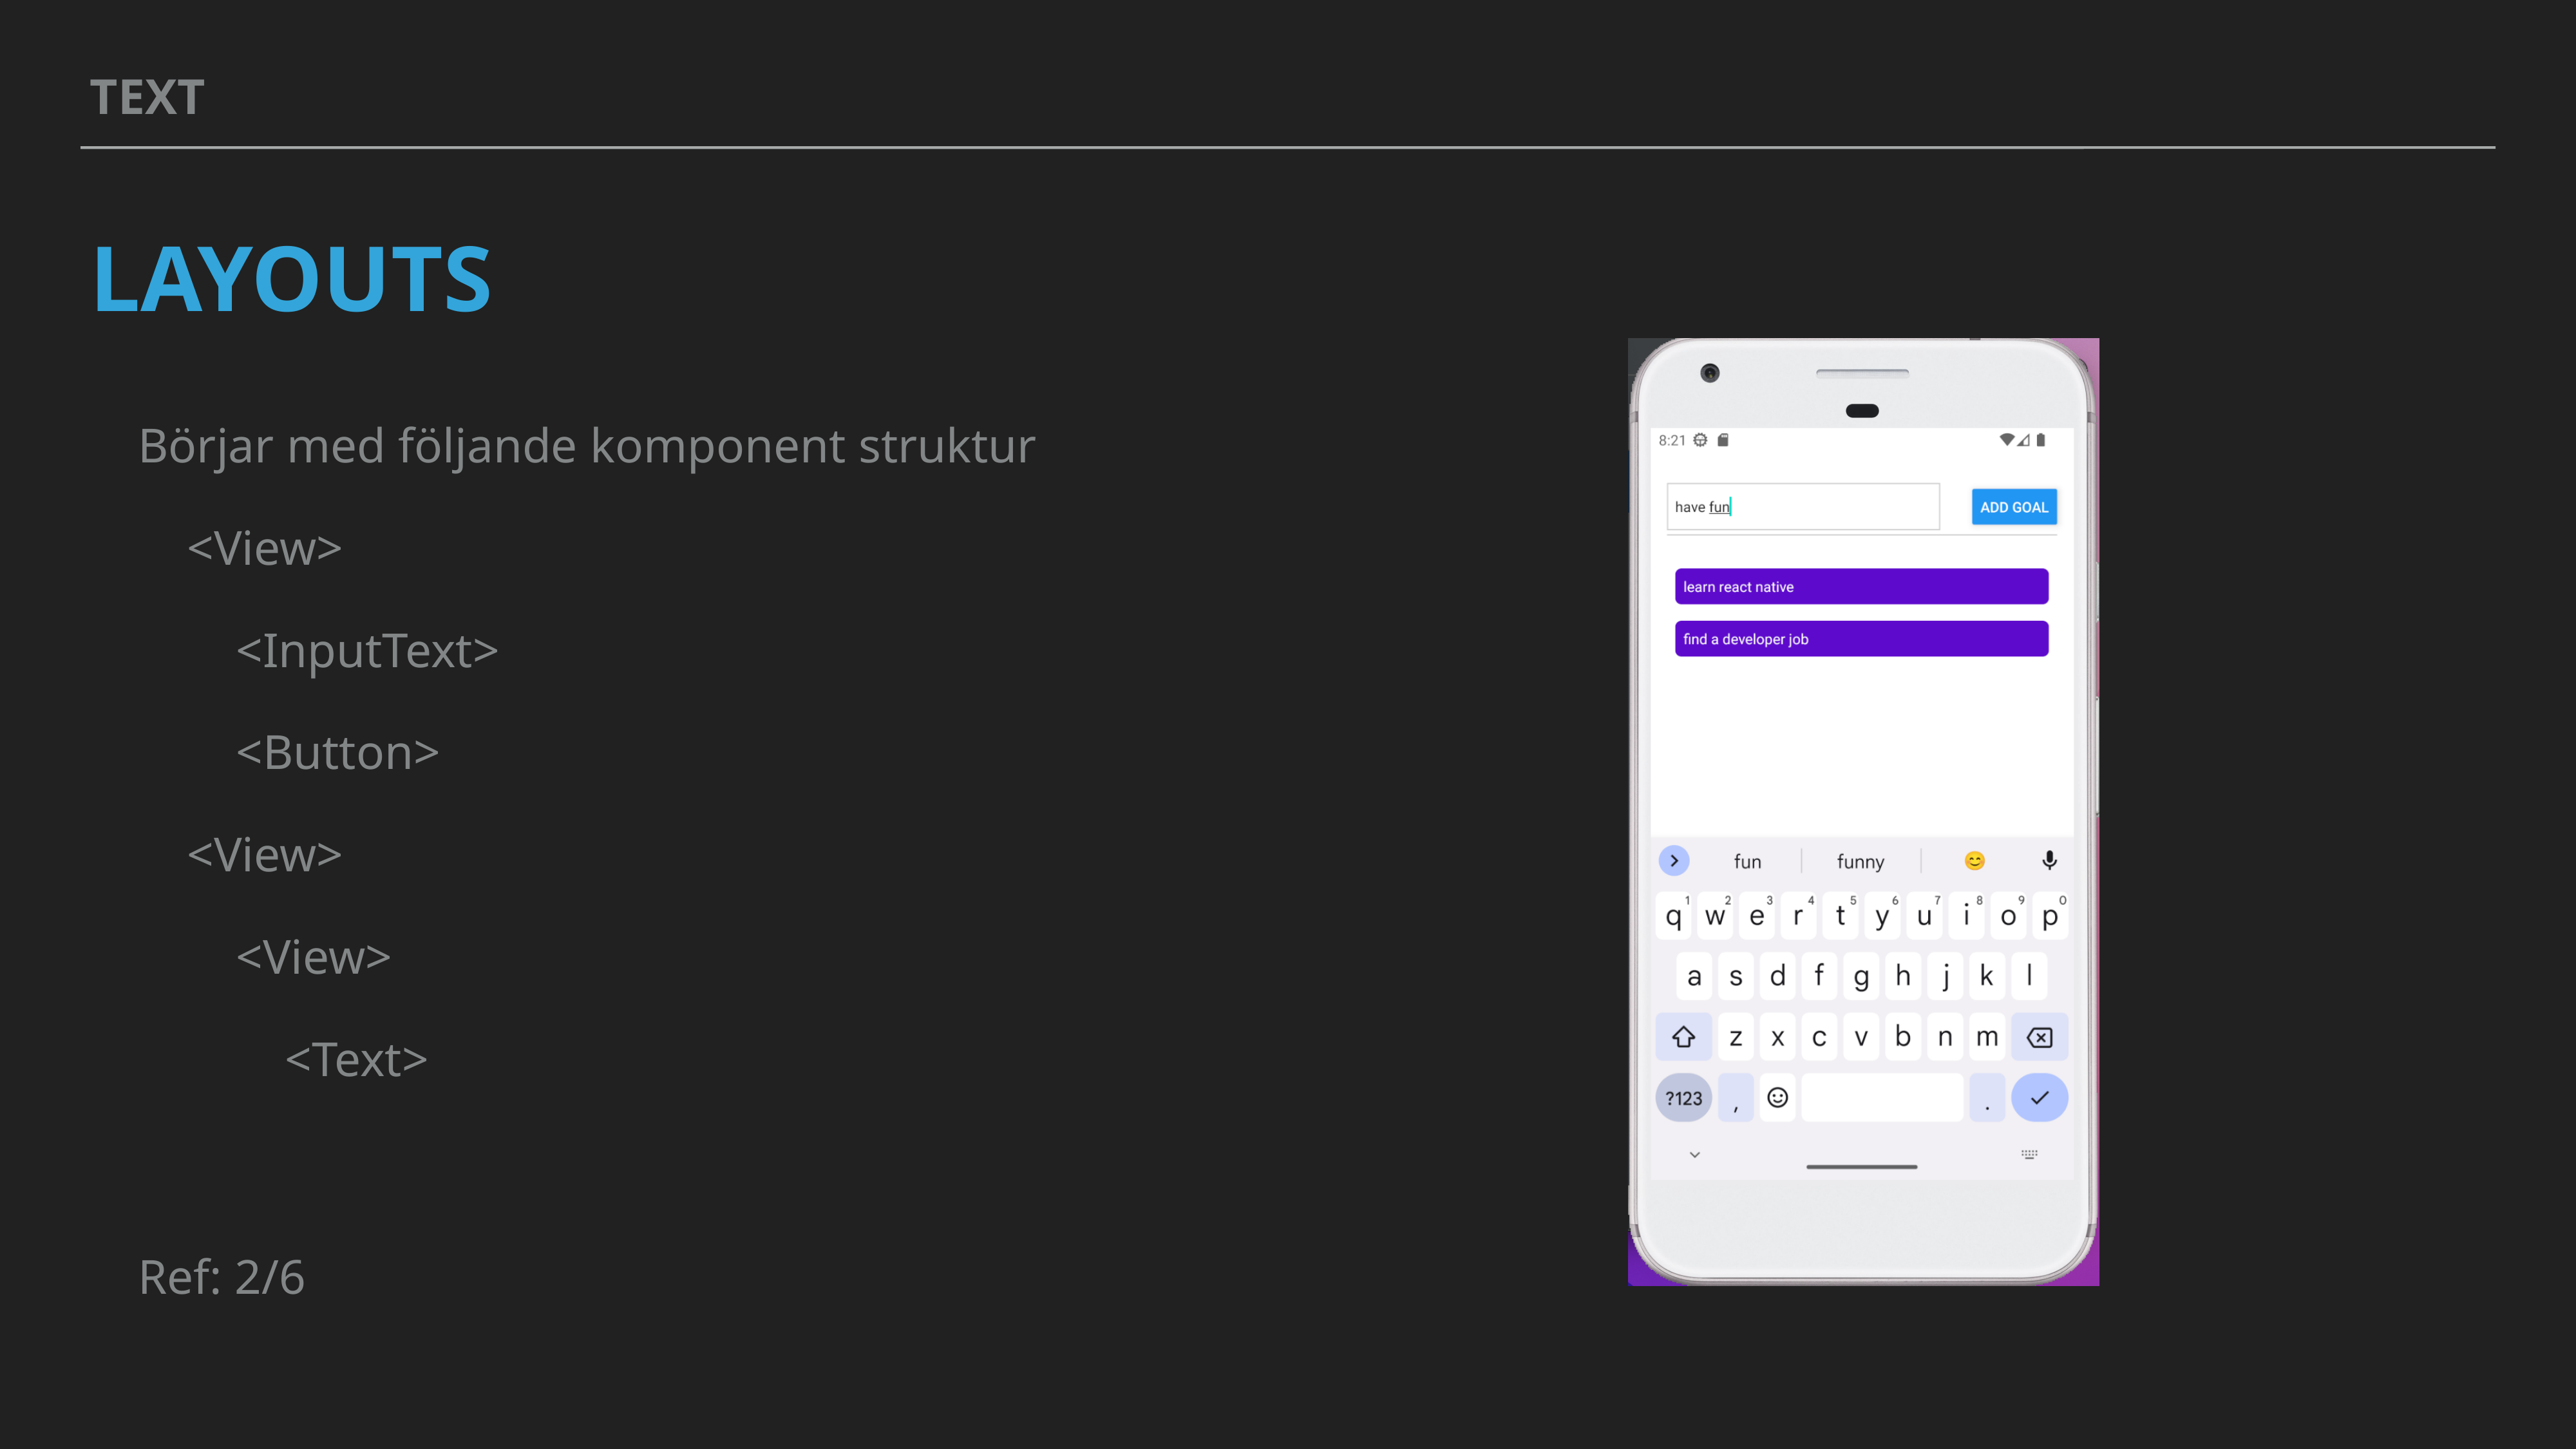

Layouts
Börjar med följande komponent struktur
<View>
<InputText>
<Button>
<View>
<View>
<Text>
Ref: 2/6